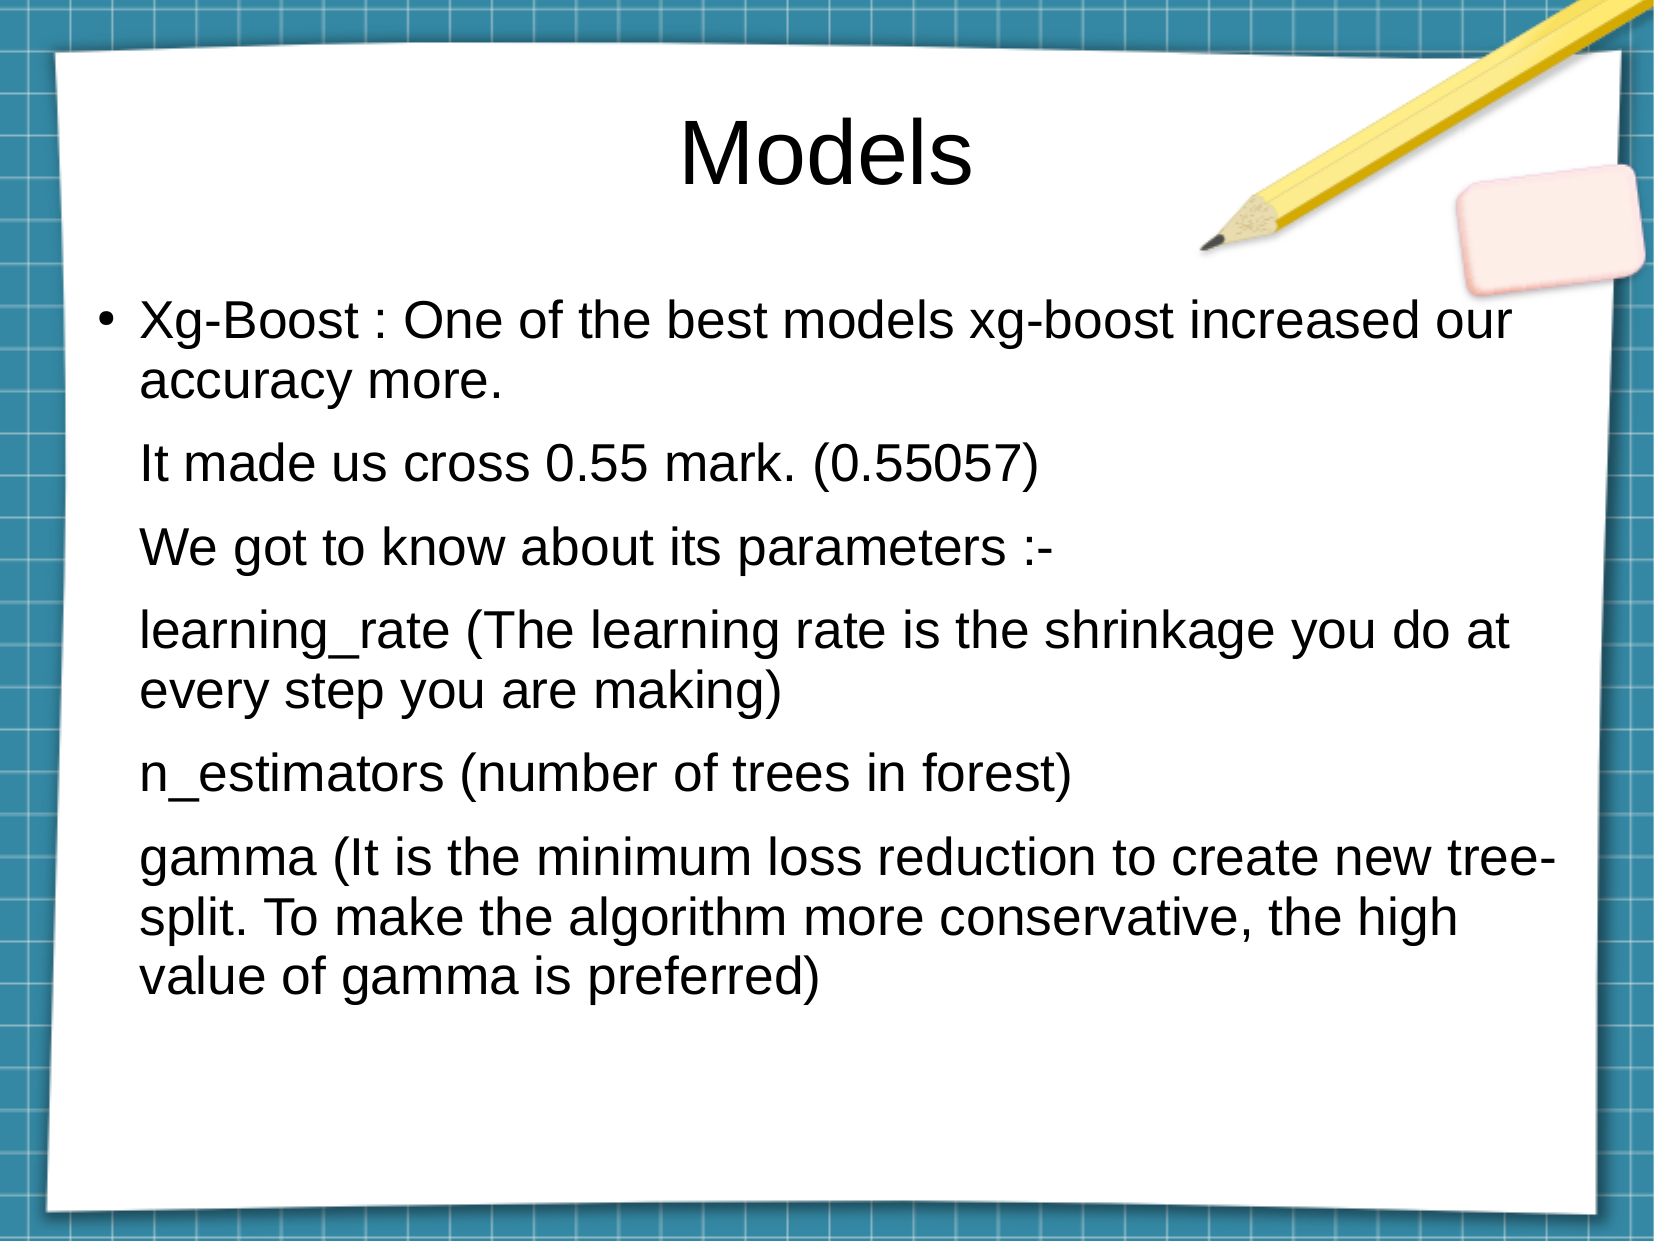

# Models
Xg-Boost : One of the best models xg-boost increased our accuracy more.
It made us cross 0.55 mark. (0.55057)
We got to know about its parameters :-
learning_rate (The learning rate is the shrinkage you do at every step you are making)
n_estimators (number of trees in forest)
gamma (It is the minimum loss reduction to create new tree-split. To make the algorithm more conservative, the high value of gamma is preferred)